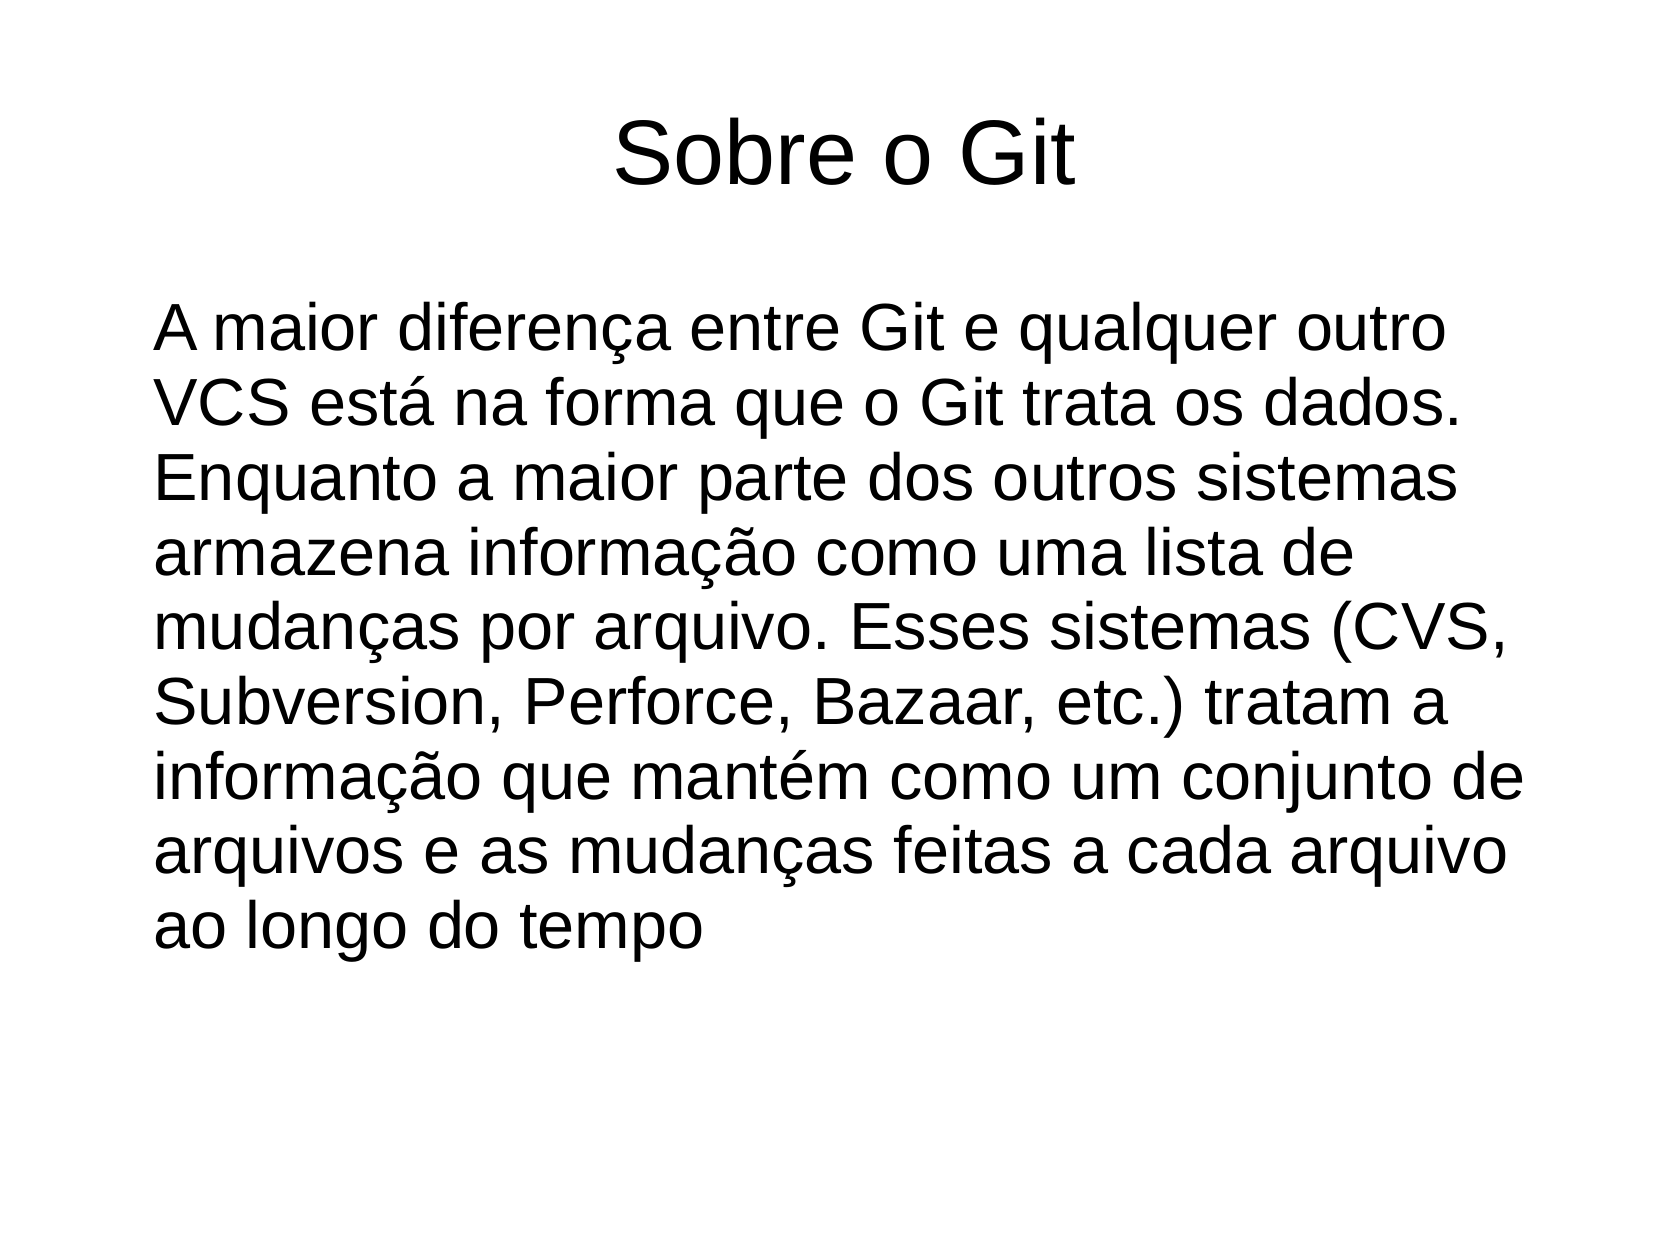

# Sobre o Git
A maior diferença entre Git e qualquer outro VCS está na forma que o Git trata os dados. Enquanto a maior parte dos outros sistemas armazena informação como uma lista de mudanças por arquivo. Esses sistemas (CVS, Subversion, Perforce, Bazaar, etc.) tratam a informação que mantém como um conjunto de arquivos e as mudanças feitas a cada arquivo ao longo do tempo